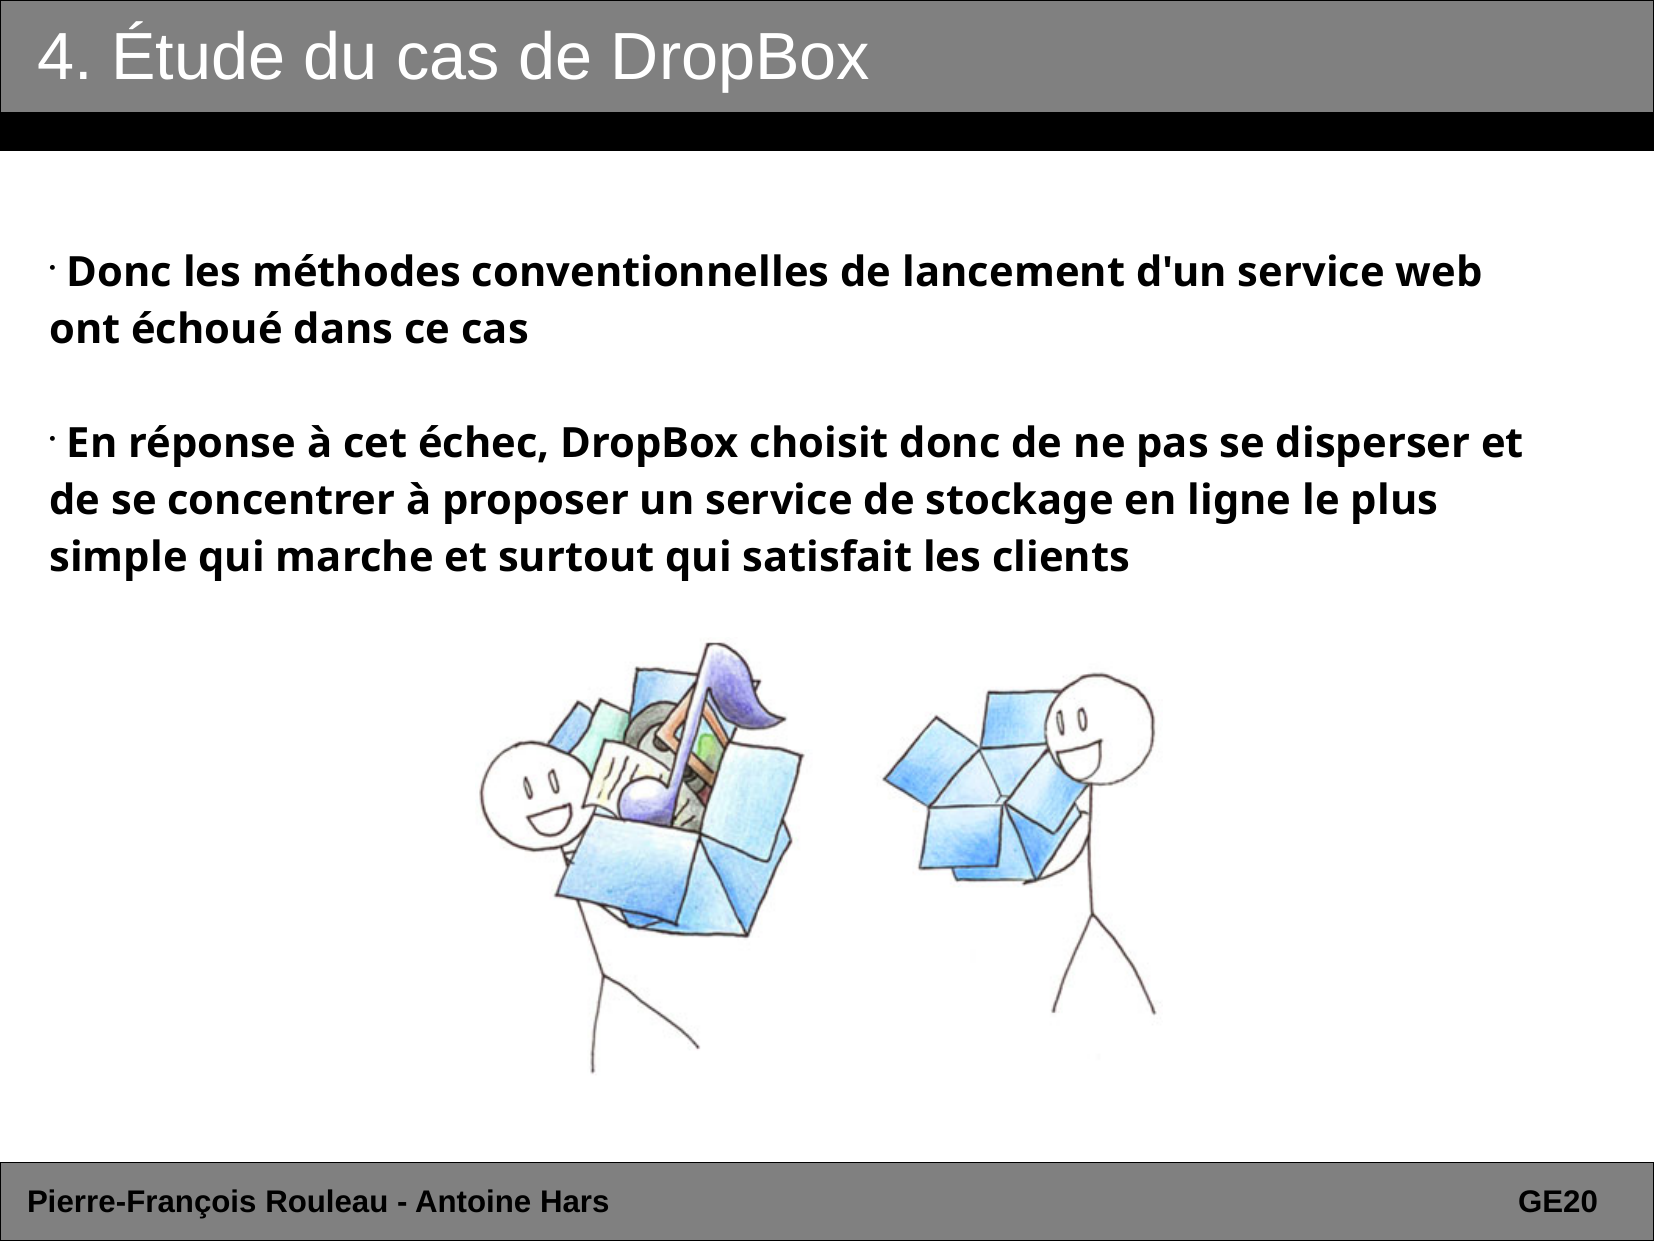

4. Étude du cas de DropBox
# Donc les méthodes conventionnelles de lancement d'un service web ont échoué dans ce cas
 En réponse à cet échec, DropBox choisit donc de ne pas se disperser et de se concentrer à proposer un service de stockage en ligne le plus simple qui marche et surtout qui satisfait les clients
Pierre-François Rouleau - Antoine Hars
GE20